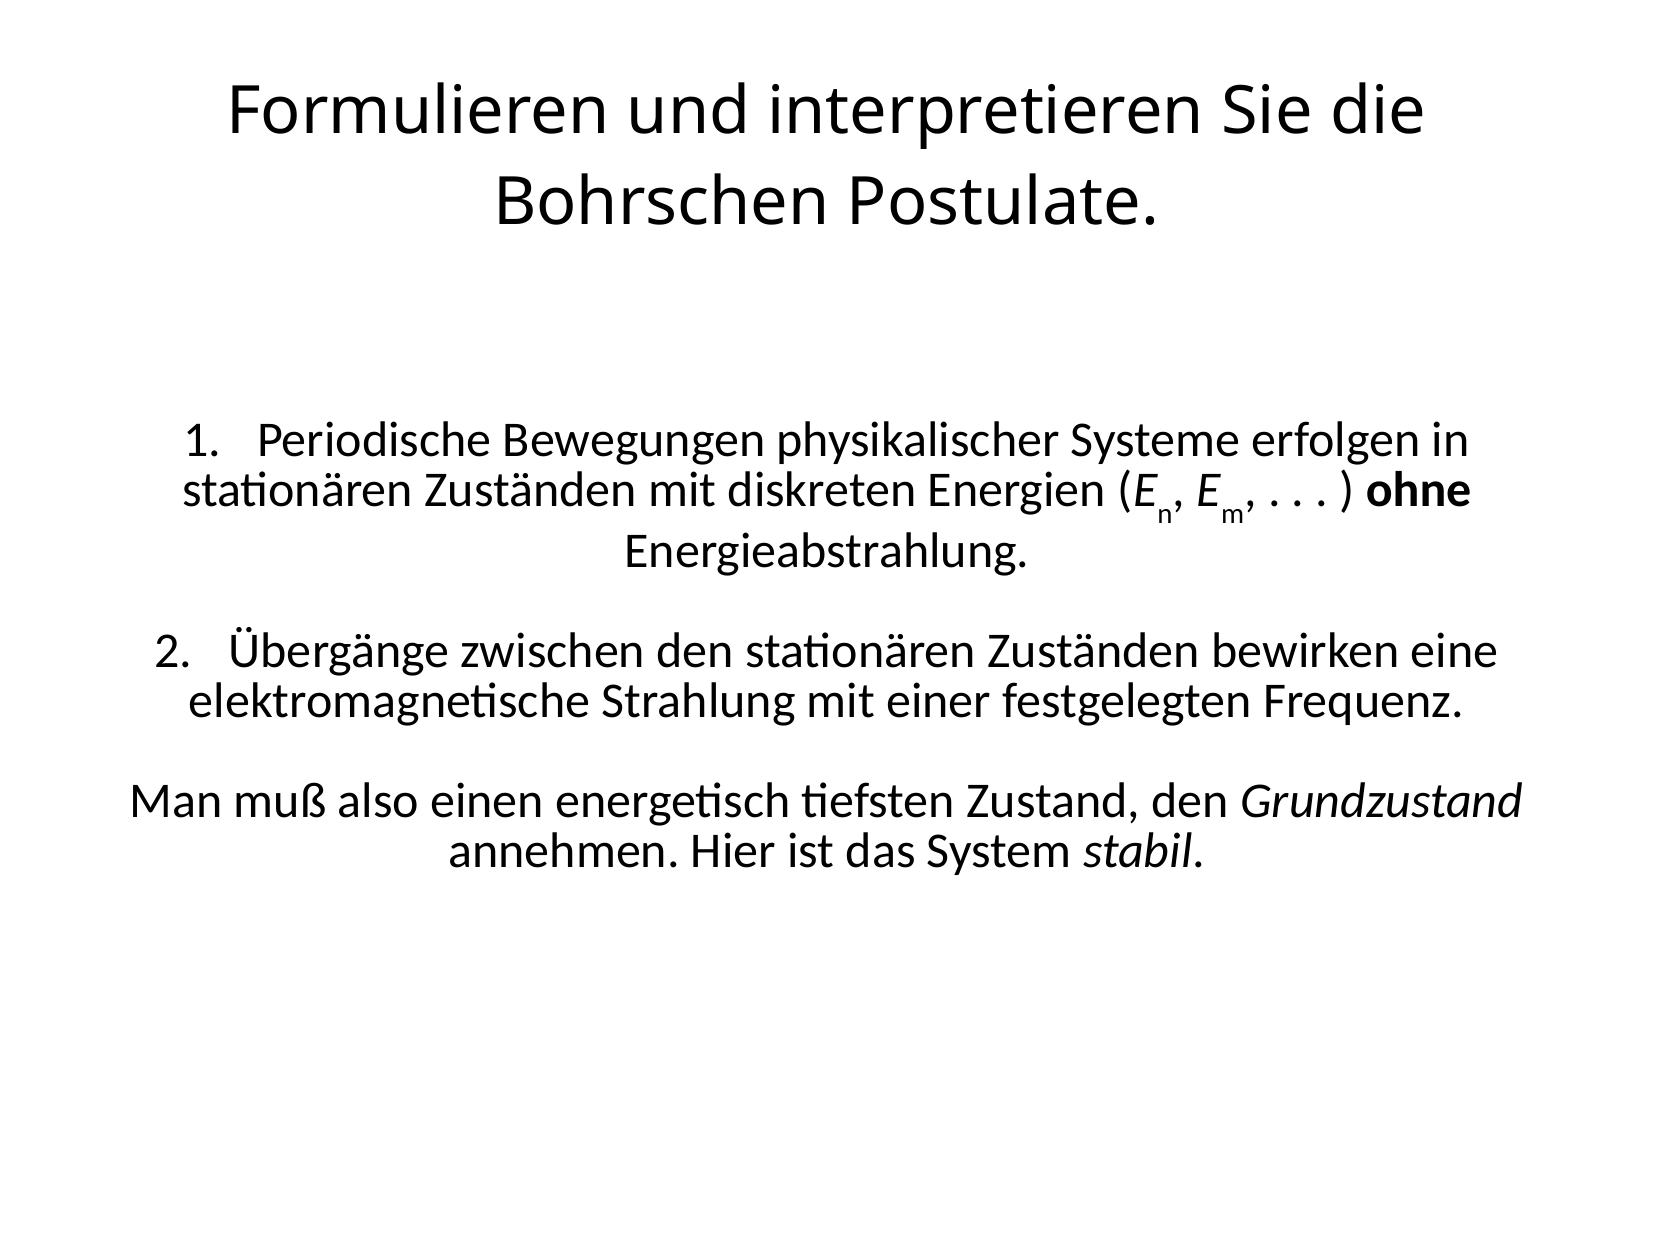

# Formulieren und interpretieren Sie die Bohrschen Postulate.
1. 	Periodische Bewegungen physikalischer Systeme erfolgen in stationären Zuständen mit diskreten Energien (En, Em, . . . ) ohne Energieabstrahlung.
2. 	Übergänge zwischen den stationären Zuständen bewirken eine elektromagnetische Strahlung mit einer festgelegten Frequenz.
Man muß also einen energetisch tiefsten Zustand, den Grundzustand annehmen. Hier ist das System stabil.